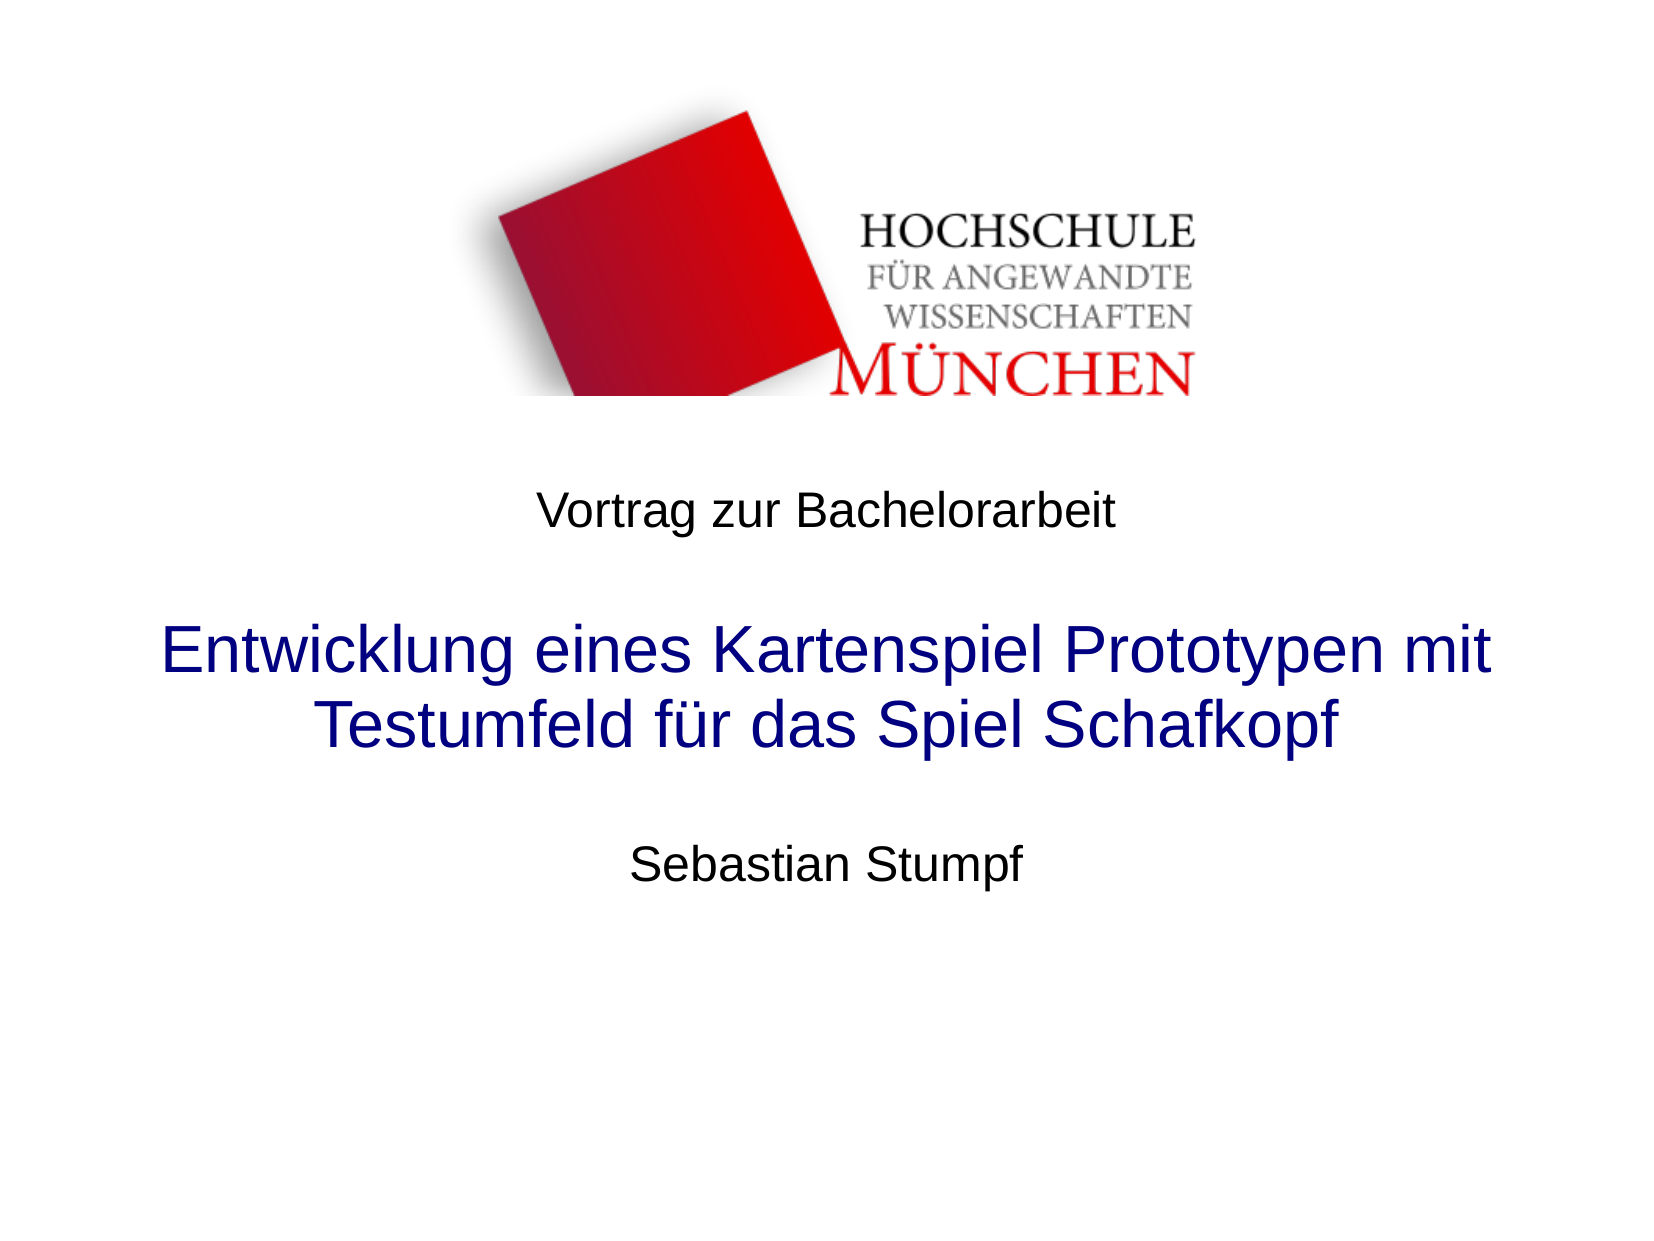

# Vortrag zur Bachelorarbeit
Entwicklung eines Kartenspiel Prototypen mit Testumfeld für das Spiel Schafkopf
Sebastian Stumpf